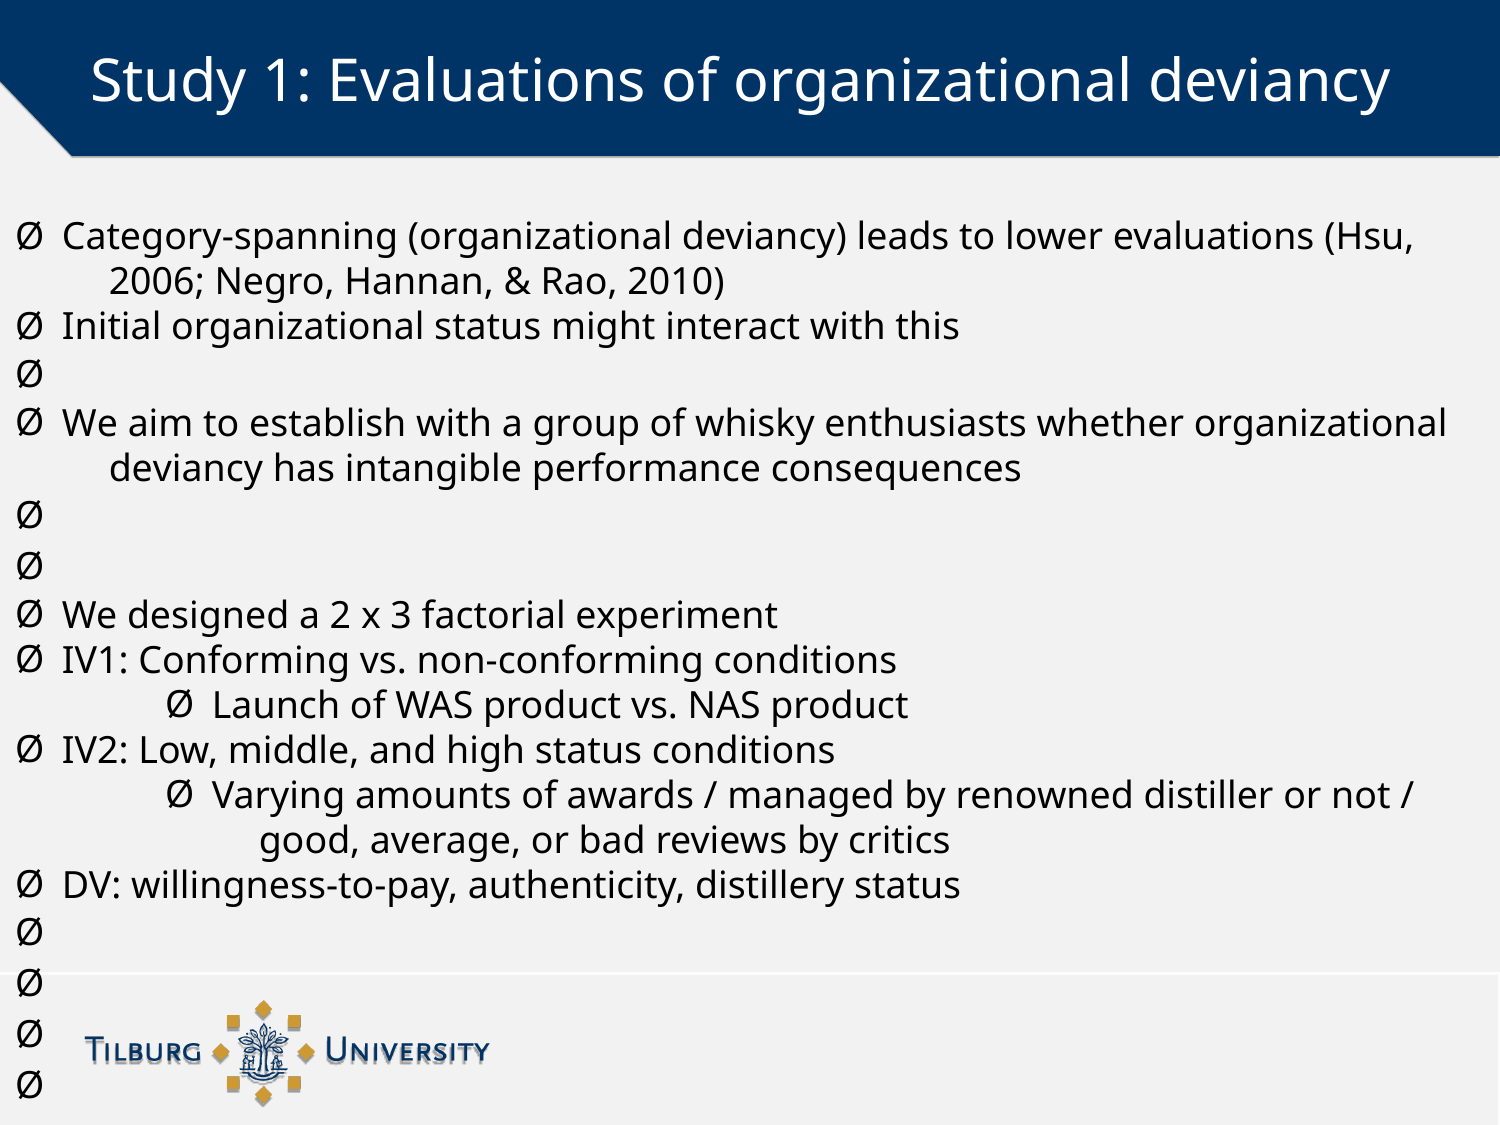

# Study 1: Evaluations of organizational deviancy
Category-spanning (organizational deviancy) leads to lower evaluations (Hsu, 2006; Negro, Hannan, & Rao, 2010)
Initial organizational status might interact with this
We aim to establish with a group of whisky enthusiasts whether organizational deviancy has intangible performance consequences
We designed a 2 x 3 factorial experiment
IV1: Conforming vs. non-conforming conditions
Launch of WAS product vs. NAS product
IV2: Low, middle, and high status conditions
Varying amounts of awards / managed by renowned distiller or not / good, average, or bad reviews by critics
DV: willingness-to-pay, authenticity, distillery status